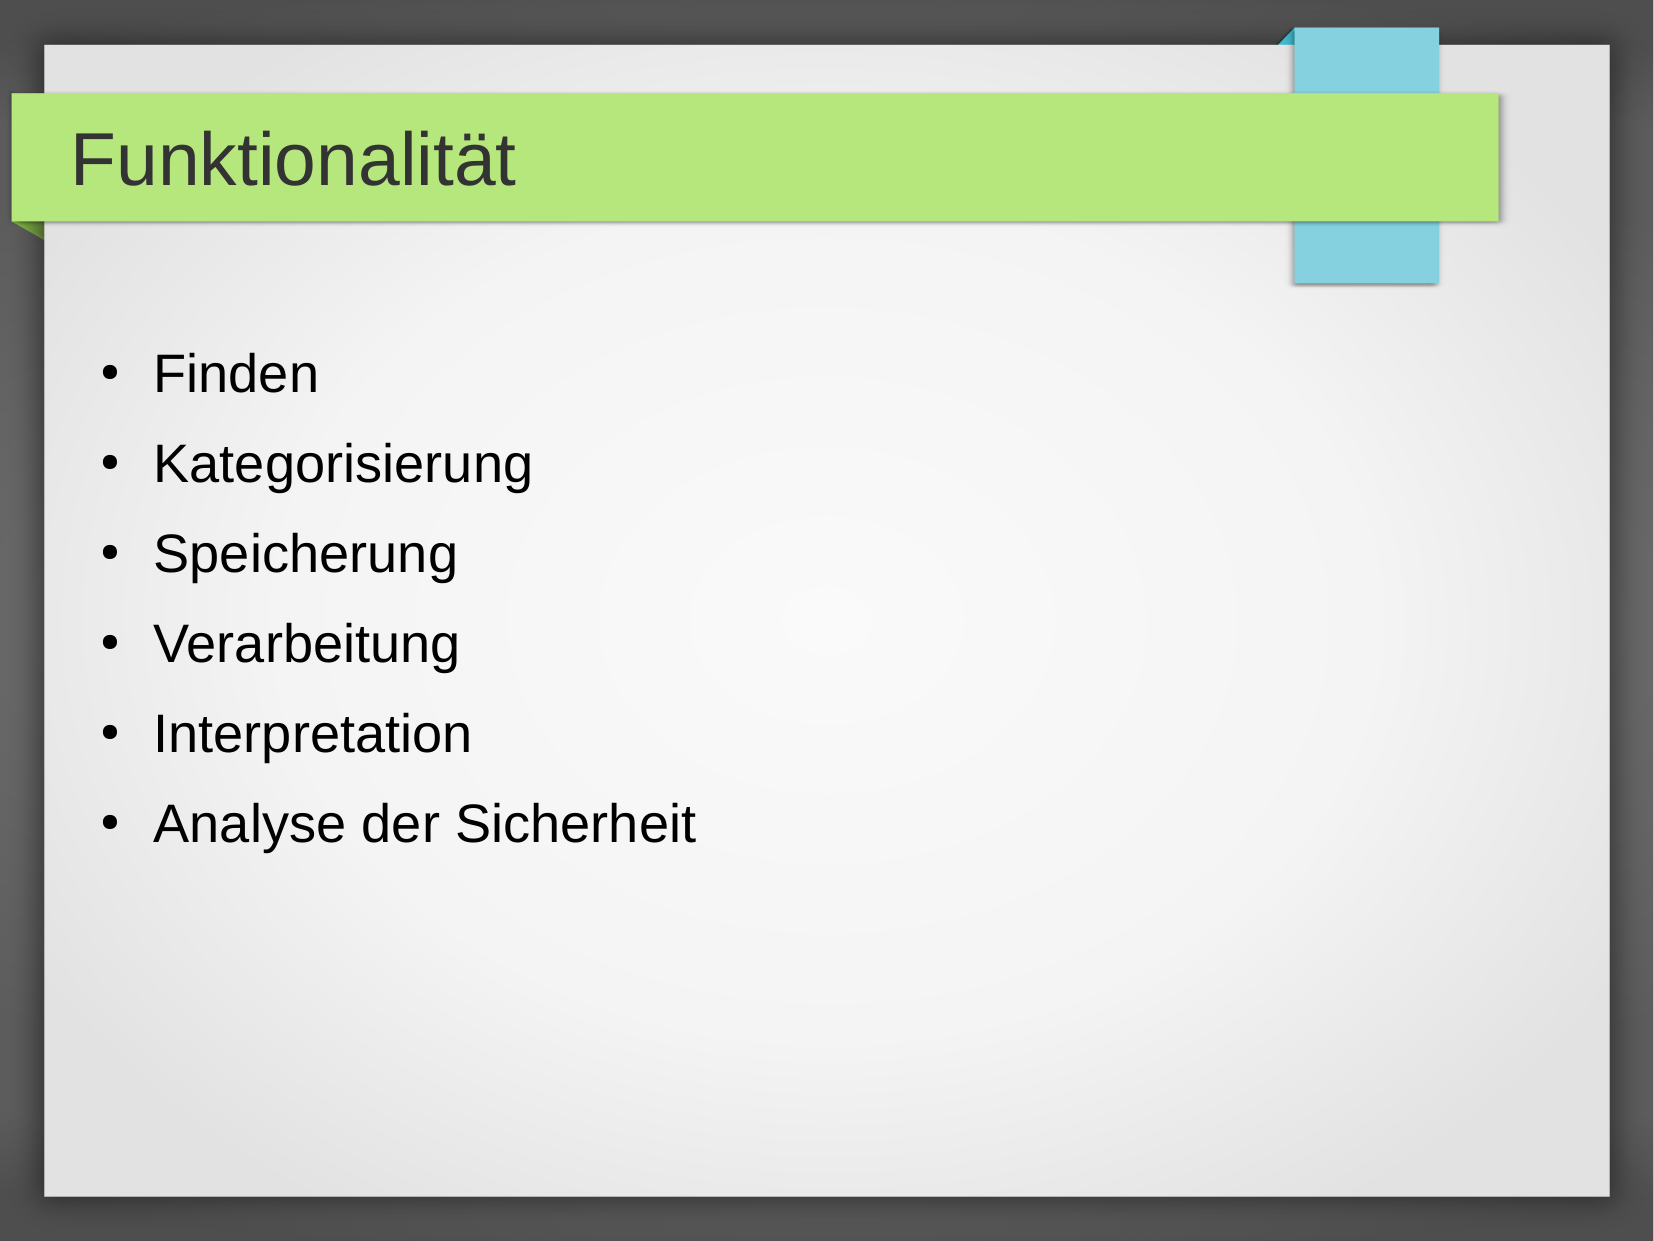

# Funktionalität
Finden
Kategorisierung
Speicherung
Verarbeitung
Interpretation
Analyse der Sicherheit